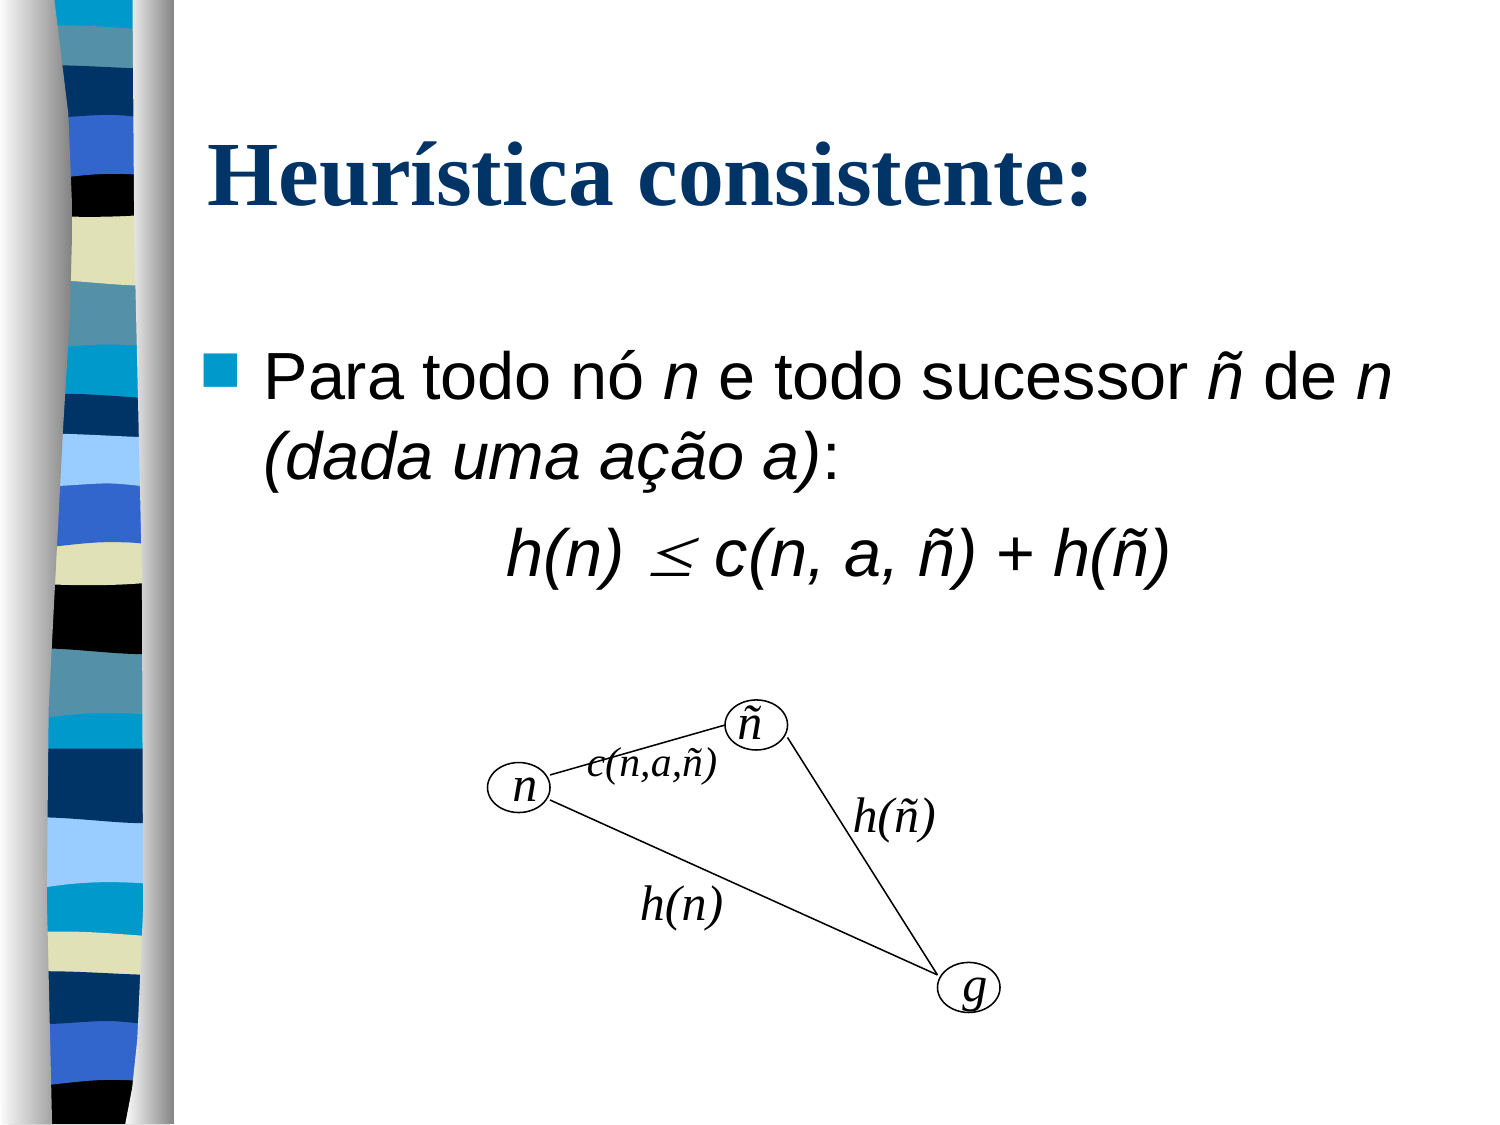

# Heurística consistente:
Para todo nó n e todo sucessor ñ de n (dada uma ação a):
 h(n)  c(n, a, ñ) + h(ñ)
ñ
c(n,a,ñ)
n
h(ñ)
h(n)
g